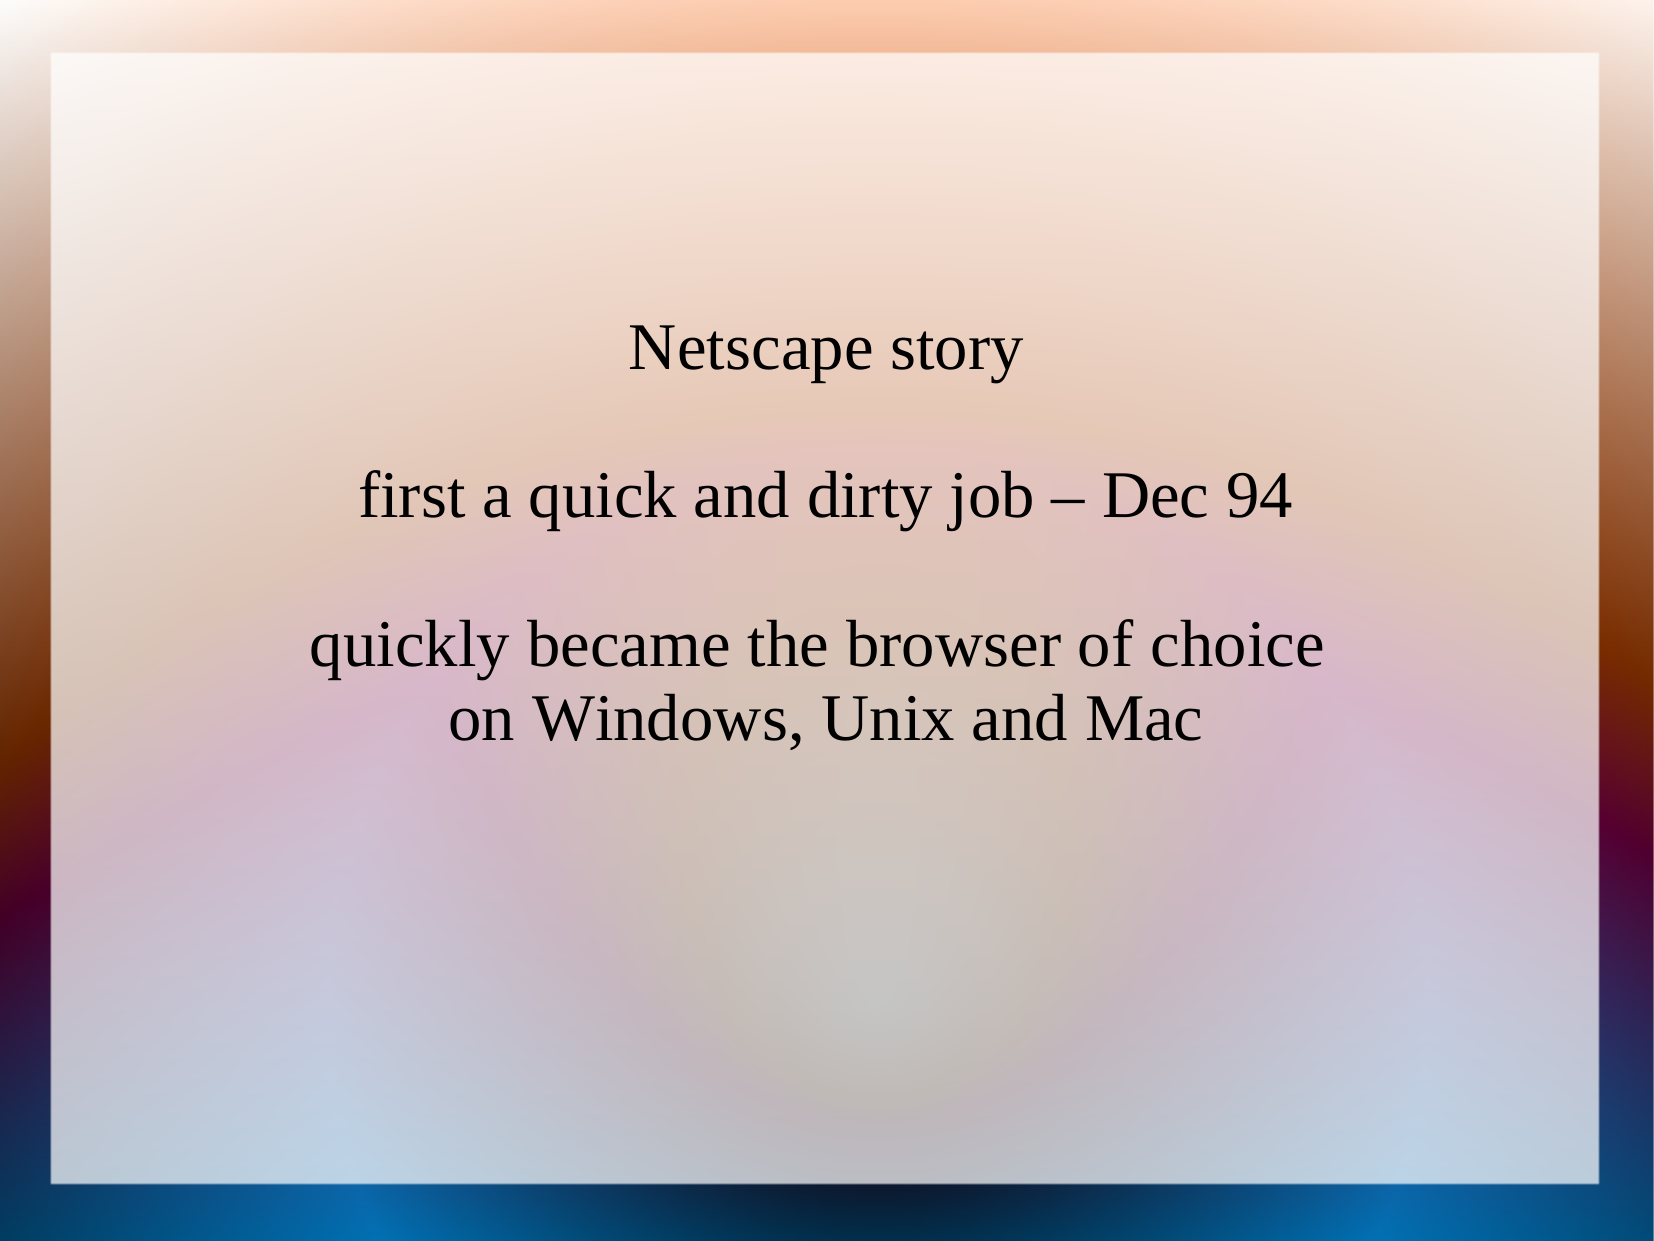

# Netscape story
first a quick and dirty job – Dec 94
quickly became the browser of choice
on Windows, Unix and Mac